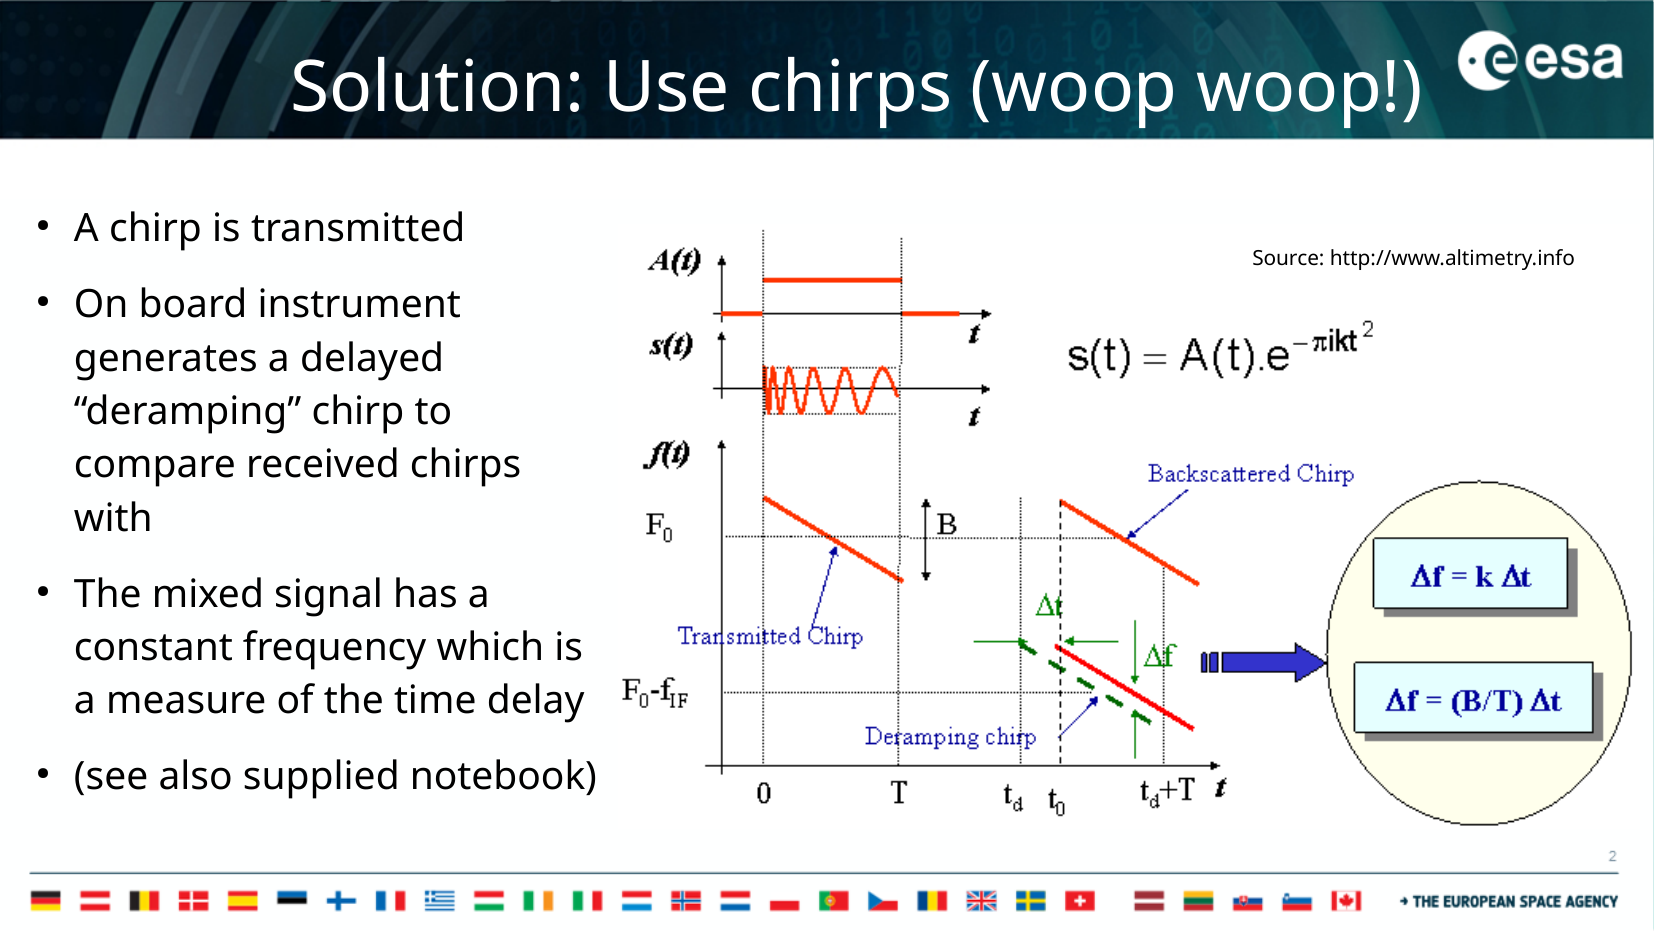

# Solution: Use chirps (woop woop!)
A chirp is transmitted
On board instrument generates a delayed “deramping” chirp to compare received chirps with
The mixed signal has a constant frequency which is a measure of the time delay
(see also supplied notebook)
Source: http://www.altimetry.info